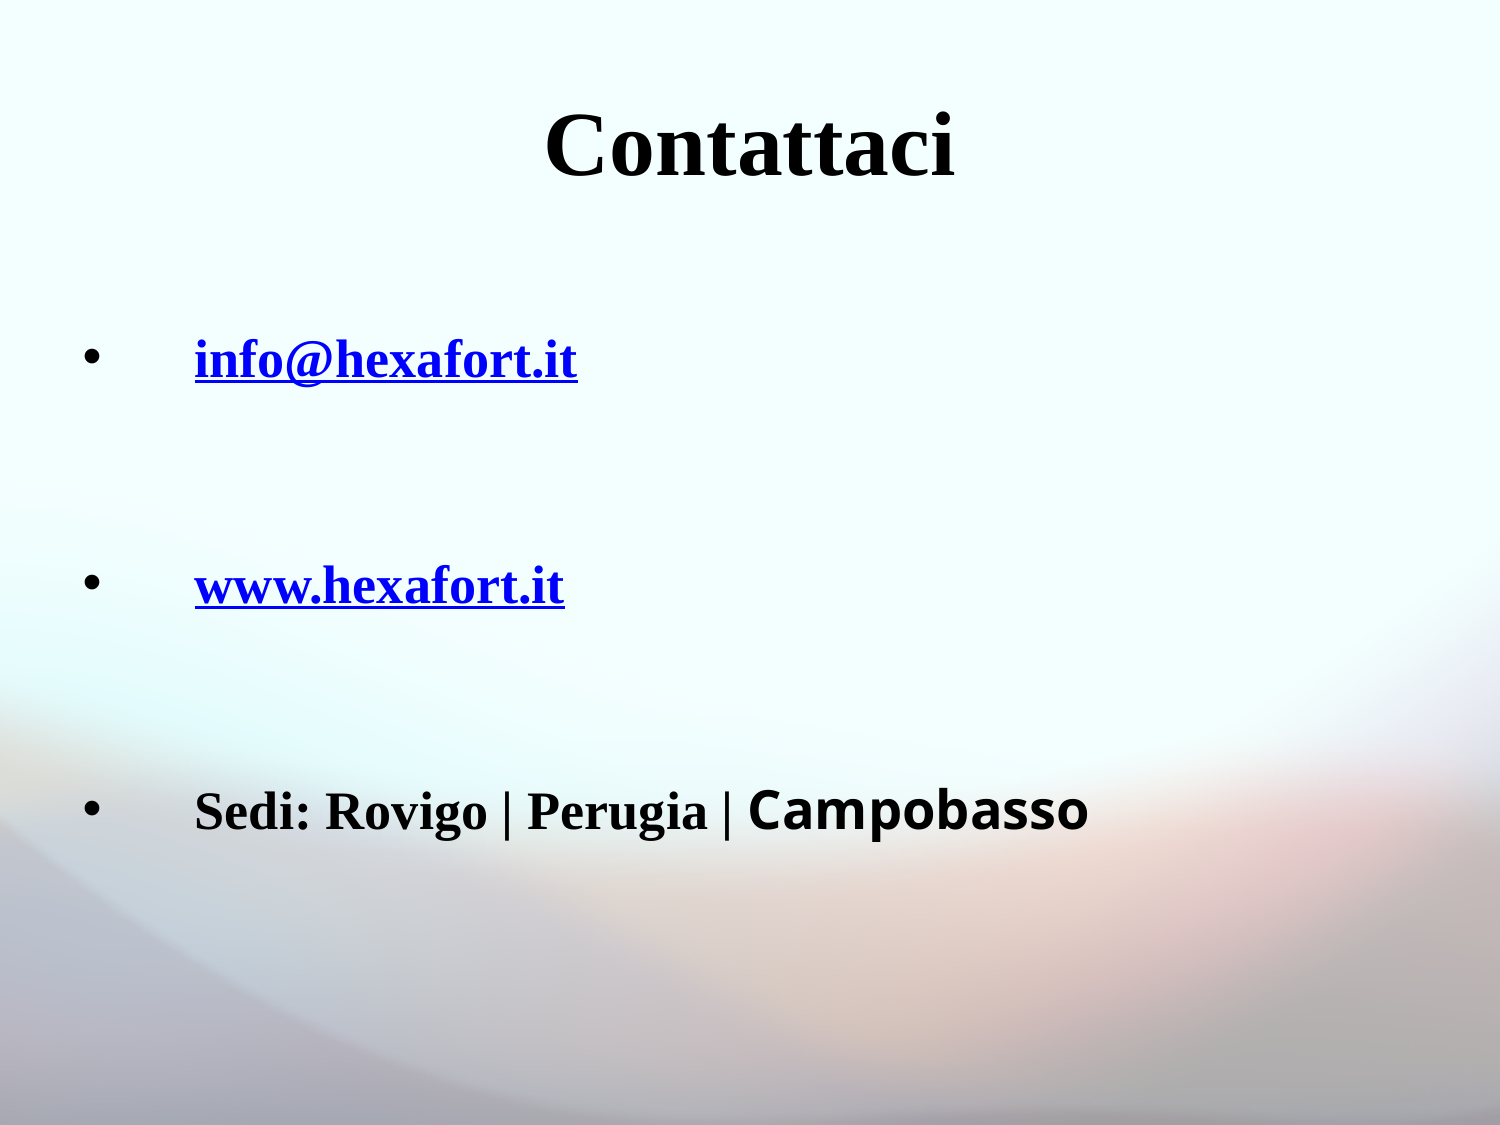

# Contattaci
📧 info@hexafort.it
🌐 www.hexafort.it
📍 Sedi: Rovigo | Perugia | Campobasso